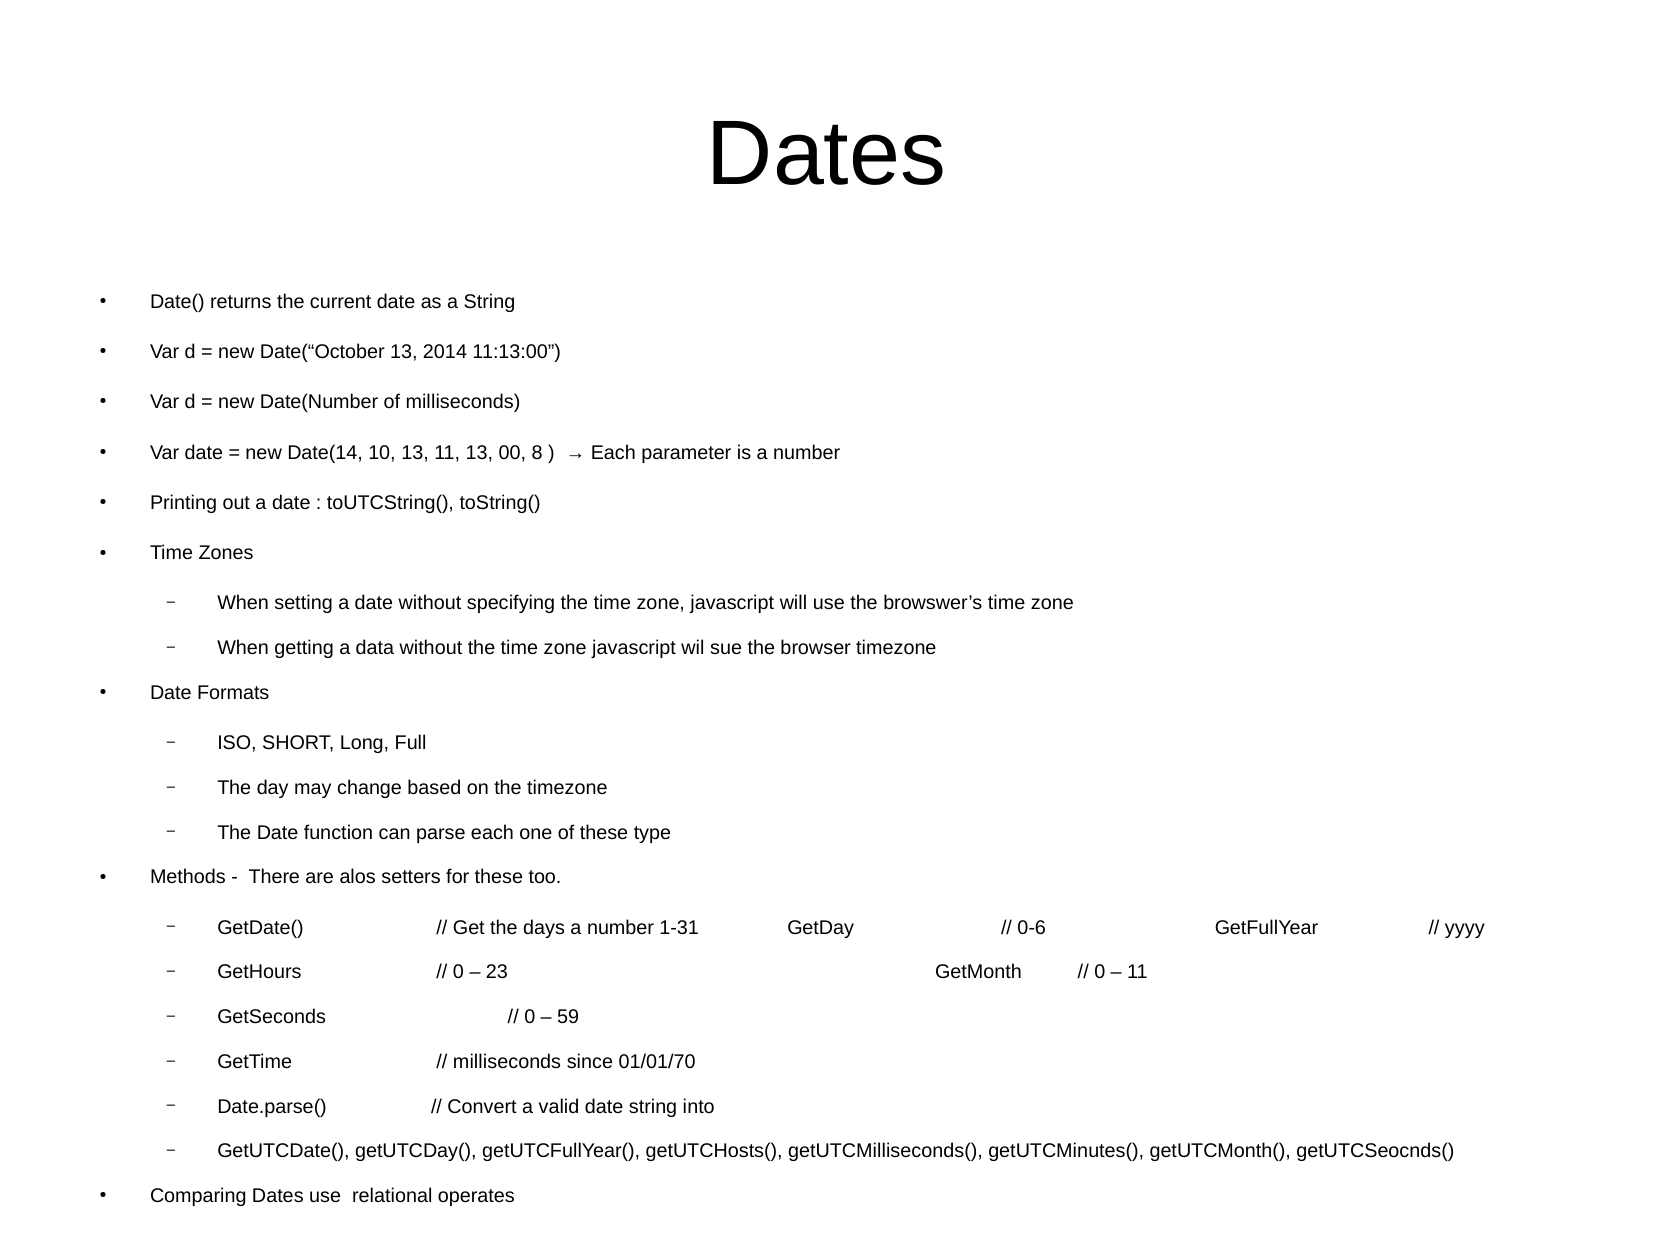

# Dates
Date() returns the current date as a String
Var d = new Date(“October 13, 2014 11:13:00”)
Var d = new Date(Number of milliseconds)
Var date = new Date(14, 10, 13, 11, 13, 00, 8 ) → Each parameter is a number
Printing out a date : toUTCString(), toString()
Time Zones
When setting a date without specifying the time zone, javascript will use the browswer’s time zone
When getting a data without the time zone javascript wil sue the browser timezone
Date Formats
ISO, SHORT, Long, Full
The day may change based on the timezone
The Date function can parse each one of these type
Methods - There are alos setters for these too.
GetDate()		 // Get the days a number 1-31					 	GetDay 					// 0-6 			 	GetFullYear			// yyyy
GetHours							 // 0 – 23						 		 		 	 GetMonth	 // 0 – 11
GetSeconds		 	 // 0 – 59
GetTime			 // milliseconds since 01/01/70
Date.parse()			// Convert a valid date string into
GetUTCDate(), getUTCDay(), getUTCFullYear(), getUTCHosts(), getUTCMilliseconds(), getUTCMinutes(), getUTCMonth(), getUTCSeocnds()
Comparing Dates use relational operates